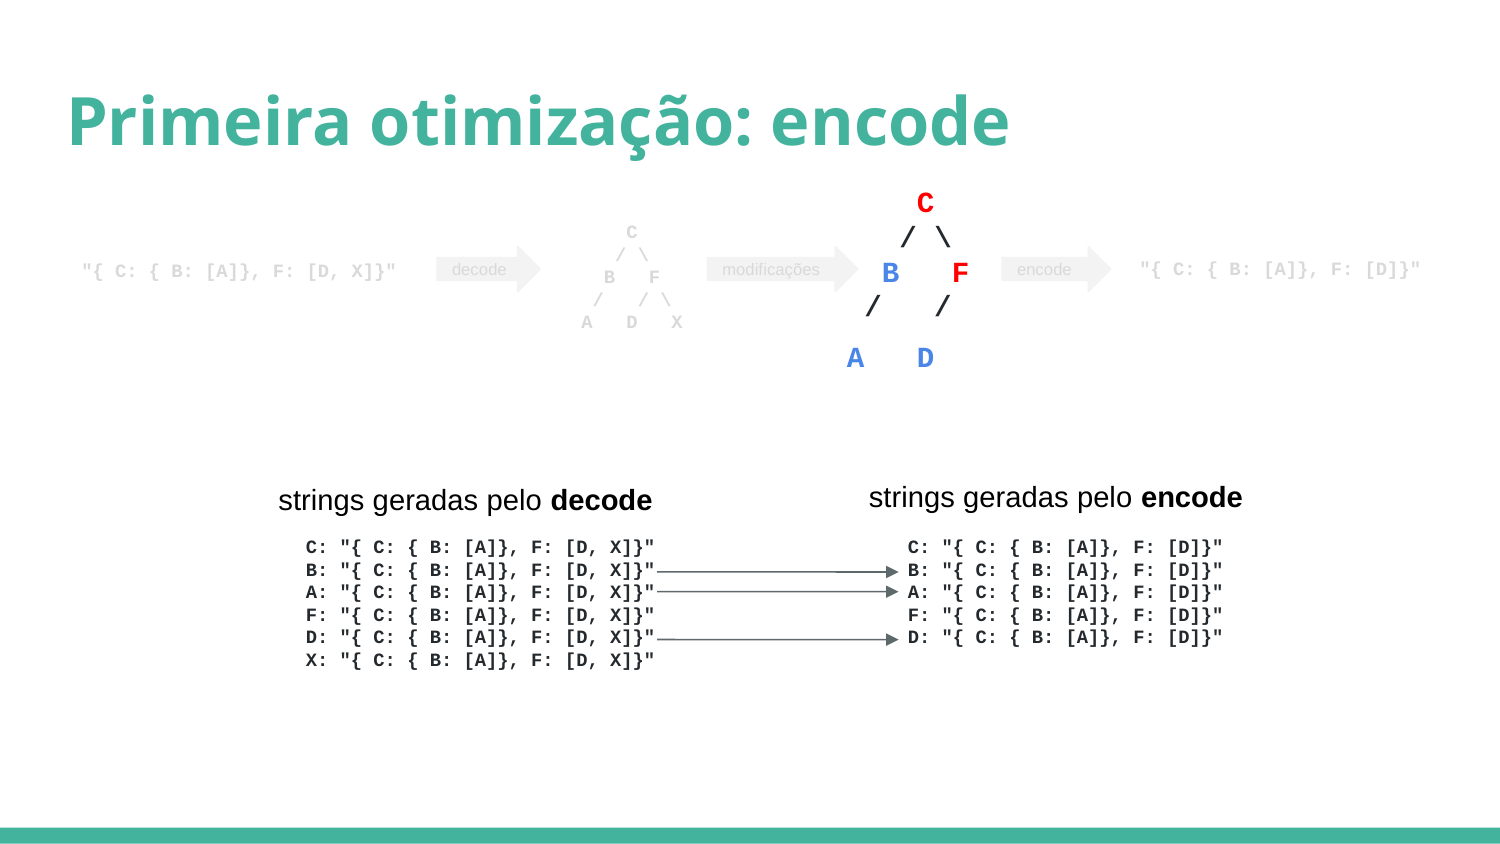

Primeira otimização: encode
 C
 / \
 B F
 / /
A D
"{ C: { B: [A]}, F: [D]}"
# "{ C: { B: [A]}, F: [D, X]}"
 C
 / \
 B F
 / / \
A D X
decode
modificações
encode
strings geradas pelo encode
strings geradas pelo decode
C: "{ C: { B: [A]}, F: [D, X]}"
B: "{ C: { B: [A]}, F: [D, X]}"
A: "{ C: { B: [A]}, F: [D, X]}"
F: "{ C: { B: [A]}, F: [D, X]}"
D: "{ C: { B: [A]}, F: [D, X]}"
X: "{ C: { B: [A]}, F: [D, X]}"
C: "{ C: { B: [A]}, F: [D]}"
B: "{ C: { B: [A]}, F: [D]}"
A: "{ C: { B: [A]}, F: [D]}"
F: "{ C: { B: [A]}, F: [D]}"
D: "{ C: { B: [A]}, F: [D]}"